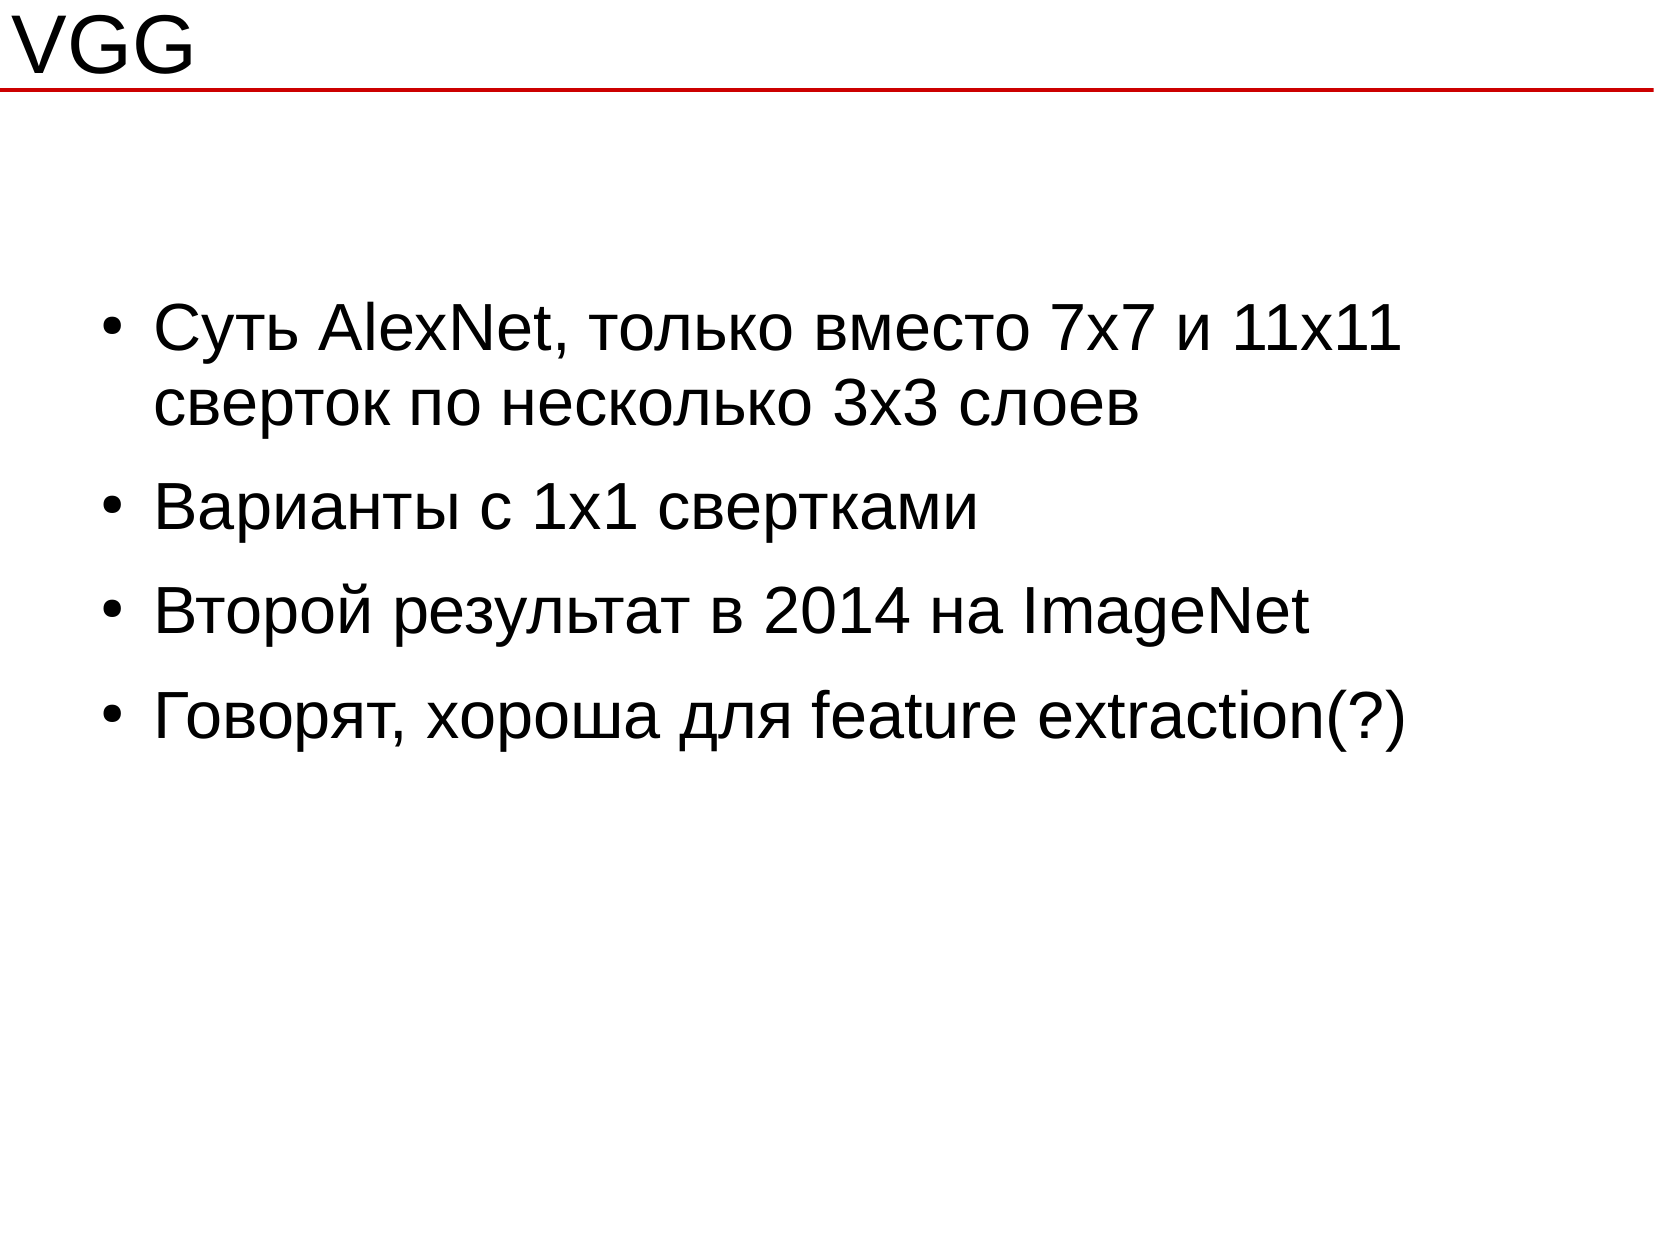

# VGG
Суть AlexNet, только вместо 7х7 и 11х11 сверток по несколько 3х3 слоев
Варианты с 1х1 свертками
Второй результат в 2014 на ImageNet
Говорят, хороша для feature extraction(?)